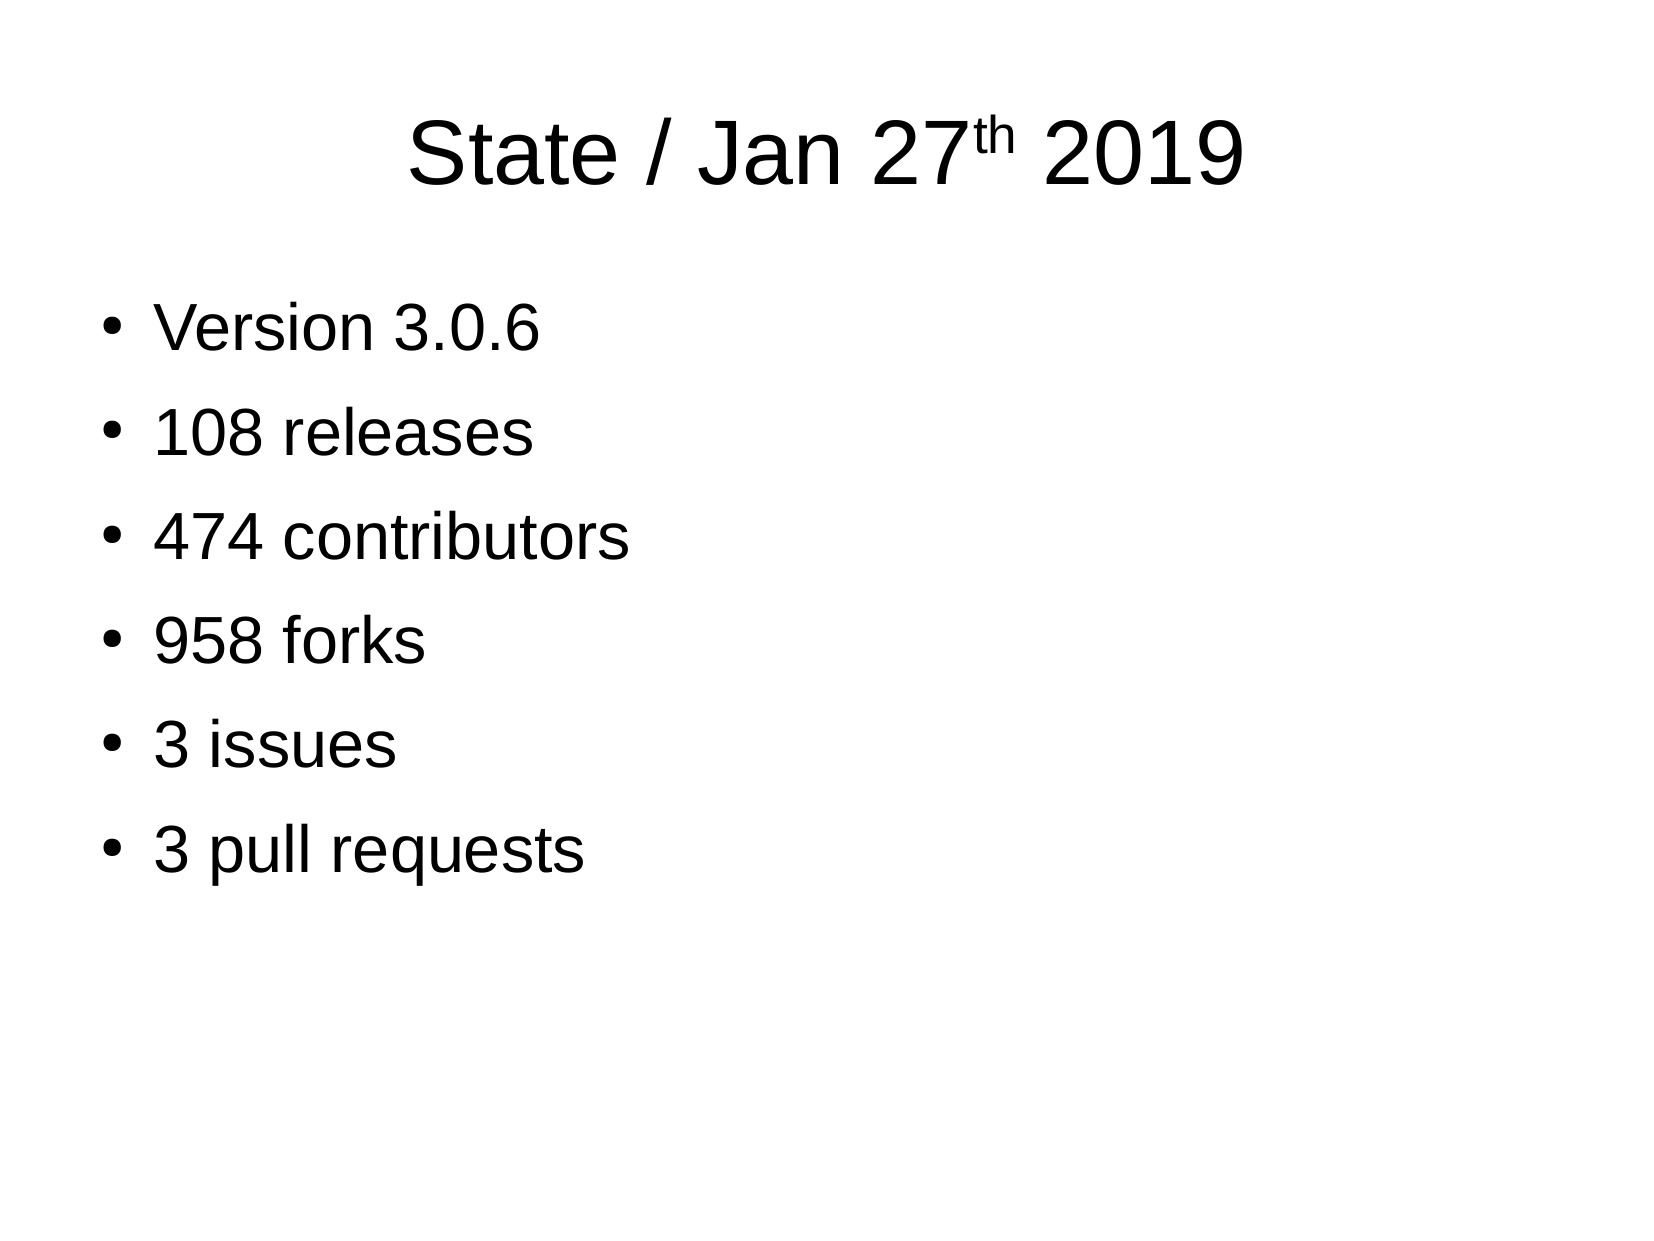

# State / Jan 27th 2019
Version 3.0.6
108 releases
474 contributors
958 forks
3 issues
3 pull requests